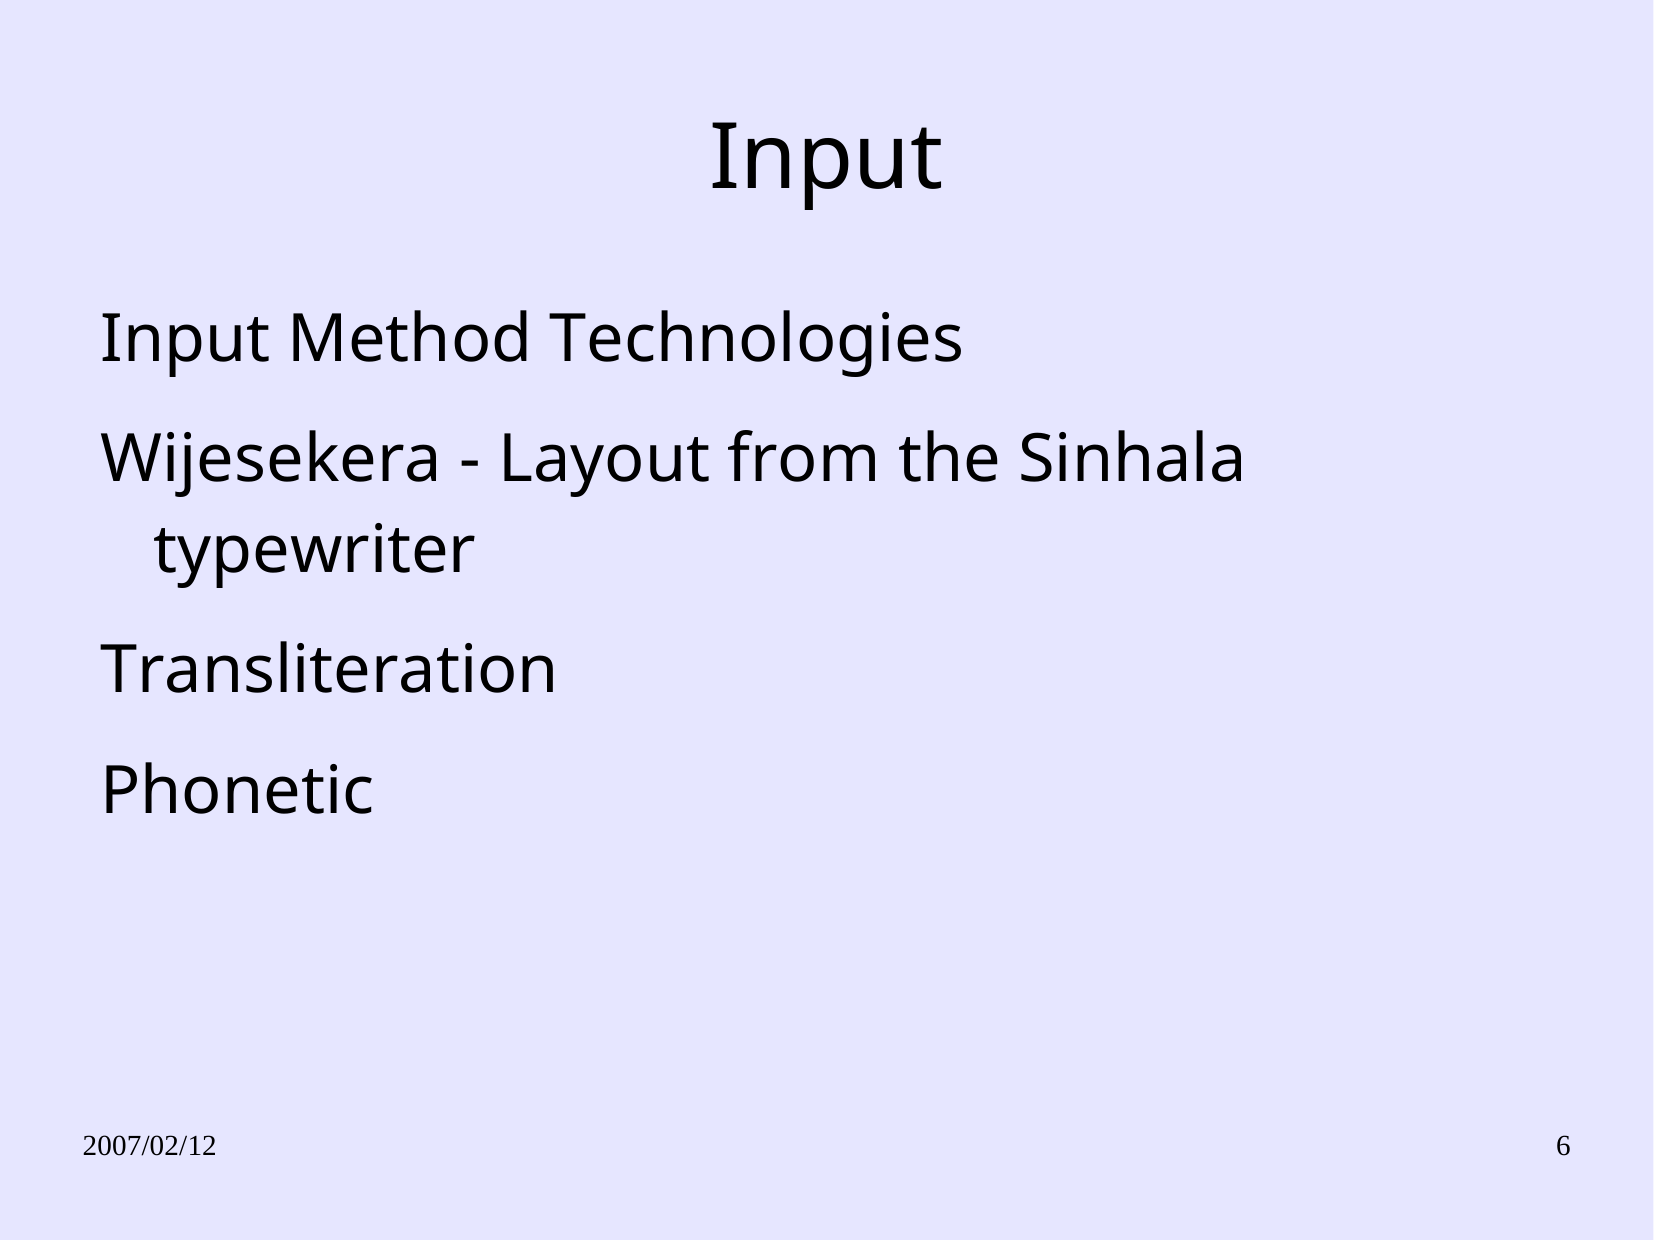

# Input
Input Method Technologies
Wijesekera - Layout from the Sinhala typewriter
Transliteration
Phonetic
2007/02/12
6